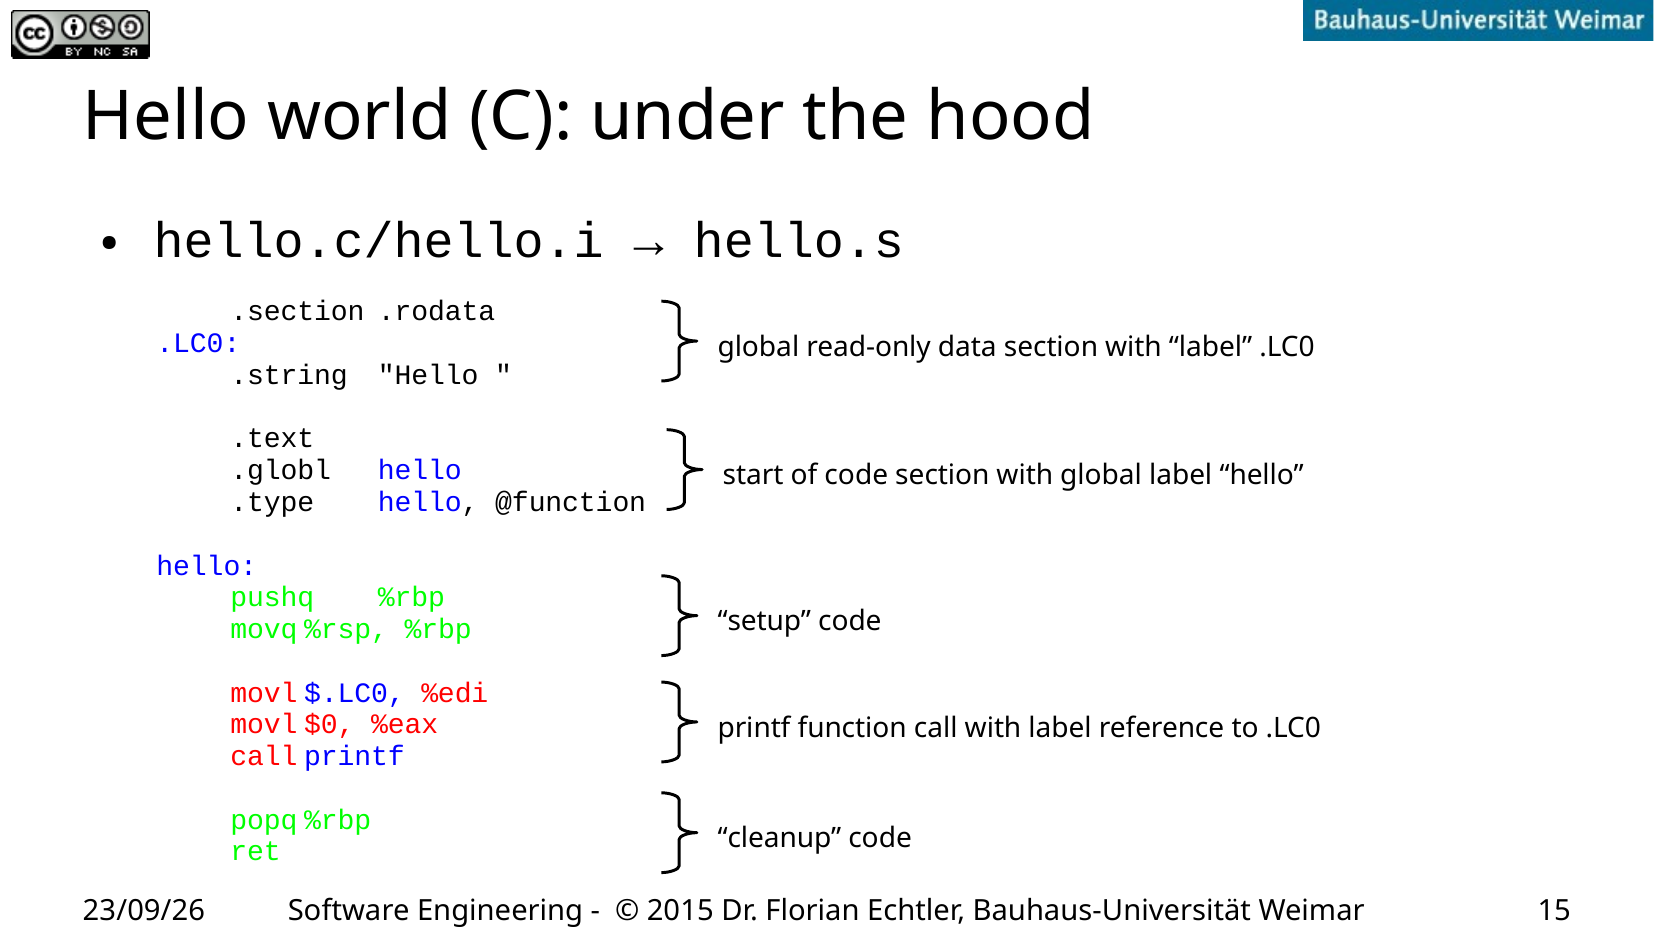

# Hello world (C): under the hood
hello.c/hello.i → hello.s
	.section	.rodata
.LC0:
	.string	"Hello "
	.text
	.globl	hello
	.type	hello, @function
hello:
	pushq	%rbp
	movq	%rsp, %rbp
	movl	$.LC0, %edi
	movl	$0, %eax
	call	printf
	popq	%rbp
	ret
global read-only data section with “label” .LC0
start of code section with global label “hello”
“setup” code
printf function call with label reference to .LC0
“cleanup” code
Software Engineering - © 2015 Dr. Florian Echtler, Bauhaus-Universität Weimar
15